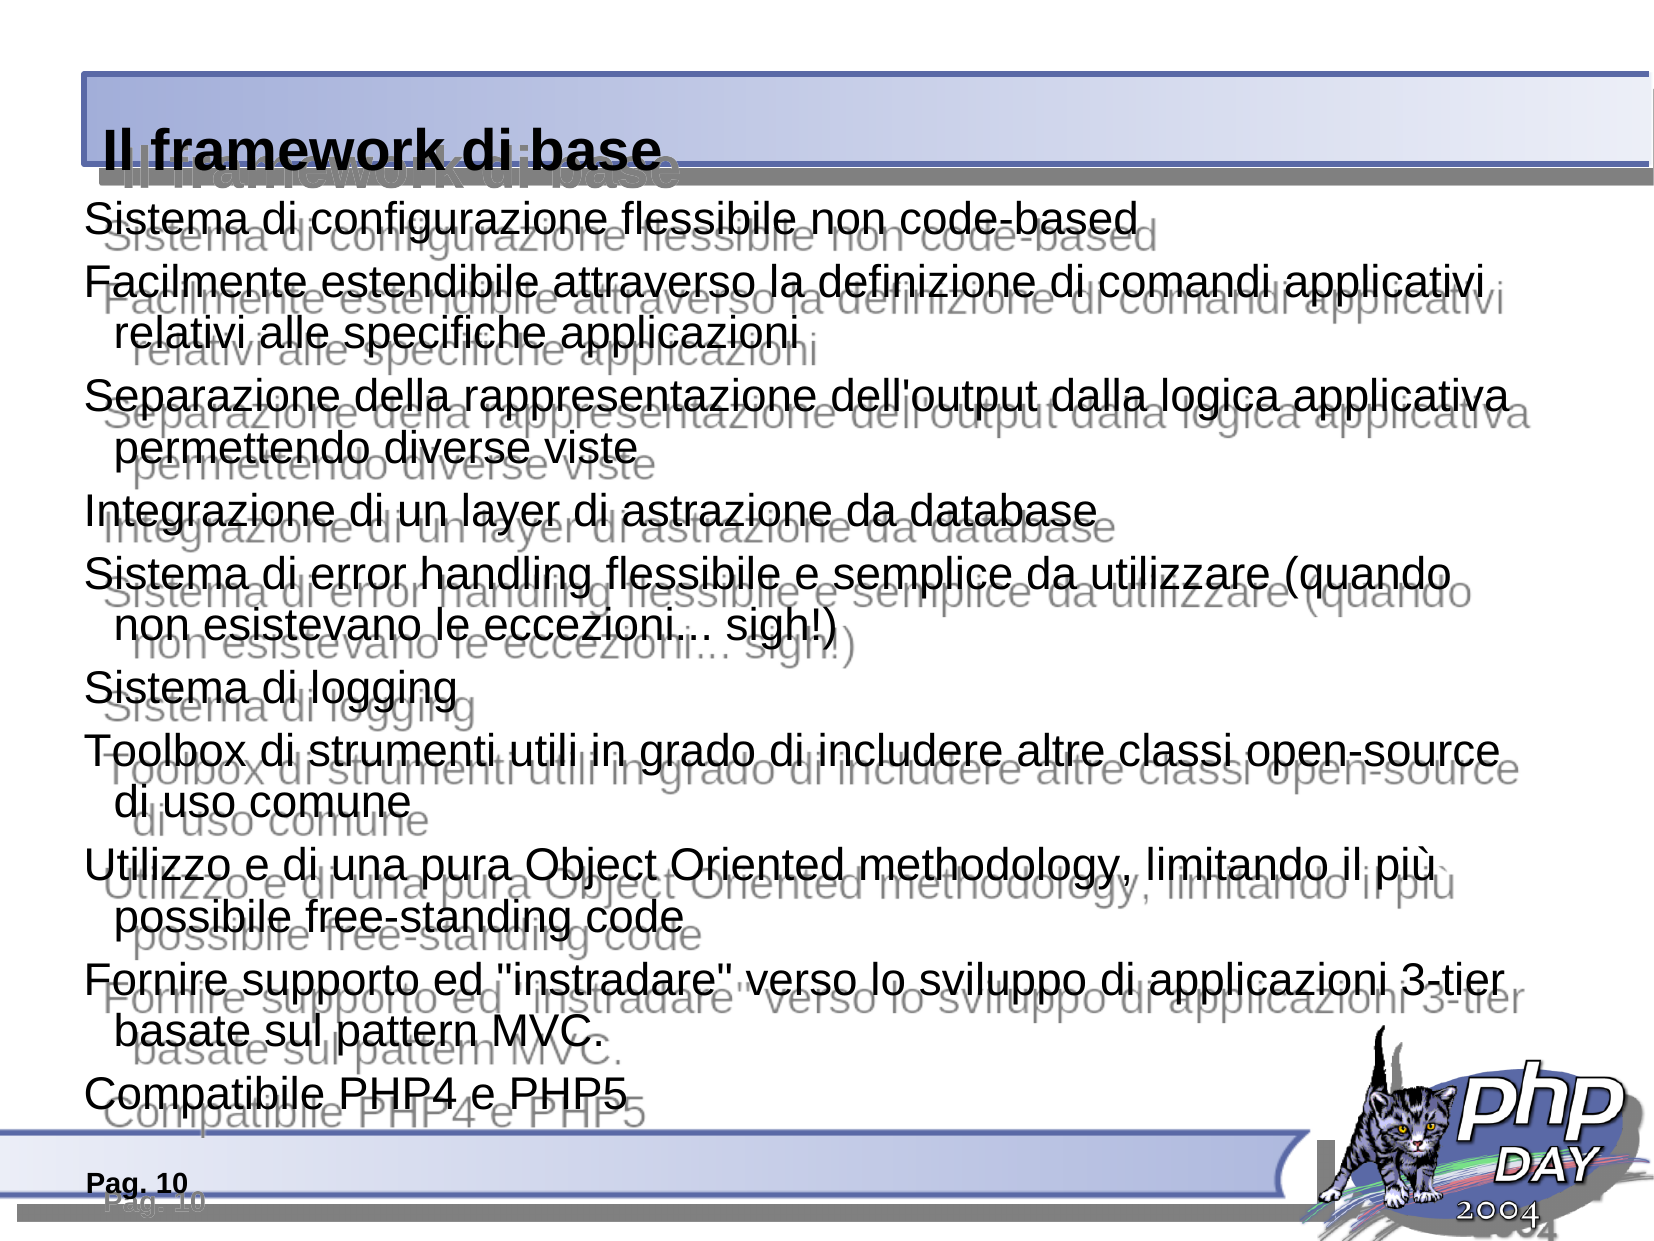

Il framework di base
Sistema di configurazione flessibile non code-based
Facilmente estendibile attraverso la definizione di comandi applicativi relativi alle specifiche applicazioni
Separazione della rappresentazione dell'output dalla logica applicativa permettendo diverse viste
Integrazione di un layer di astrazione da database
Sistema di error handling flessibile e semplice da utilizzare (quando non esistevano le eccezioni... sigh!)
Sistema di logging
Toolbox di strumenti utili in grado di includere altre classi open-source di uso comune
Utilizzo e di una pura Object Oriented methodology, limitando il più possibile free-standing code
Fornire supporto ed "instradare" verso lo sviluppo di applicazioni 3-tier basate sul pattern MVC.
Compatibile PHP4 e PHP5